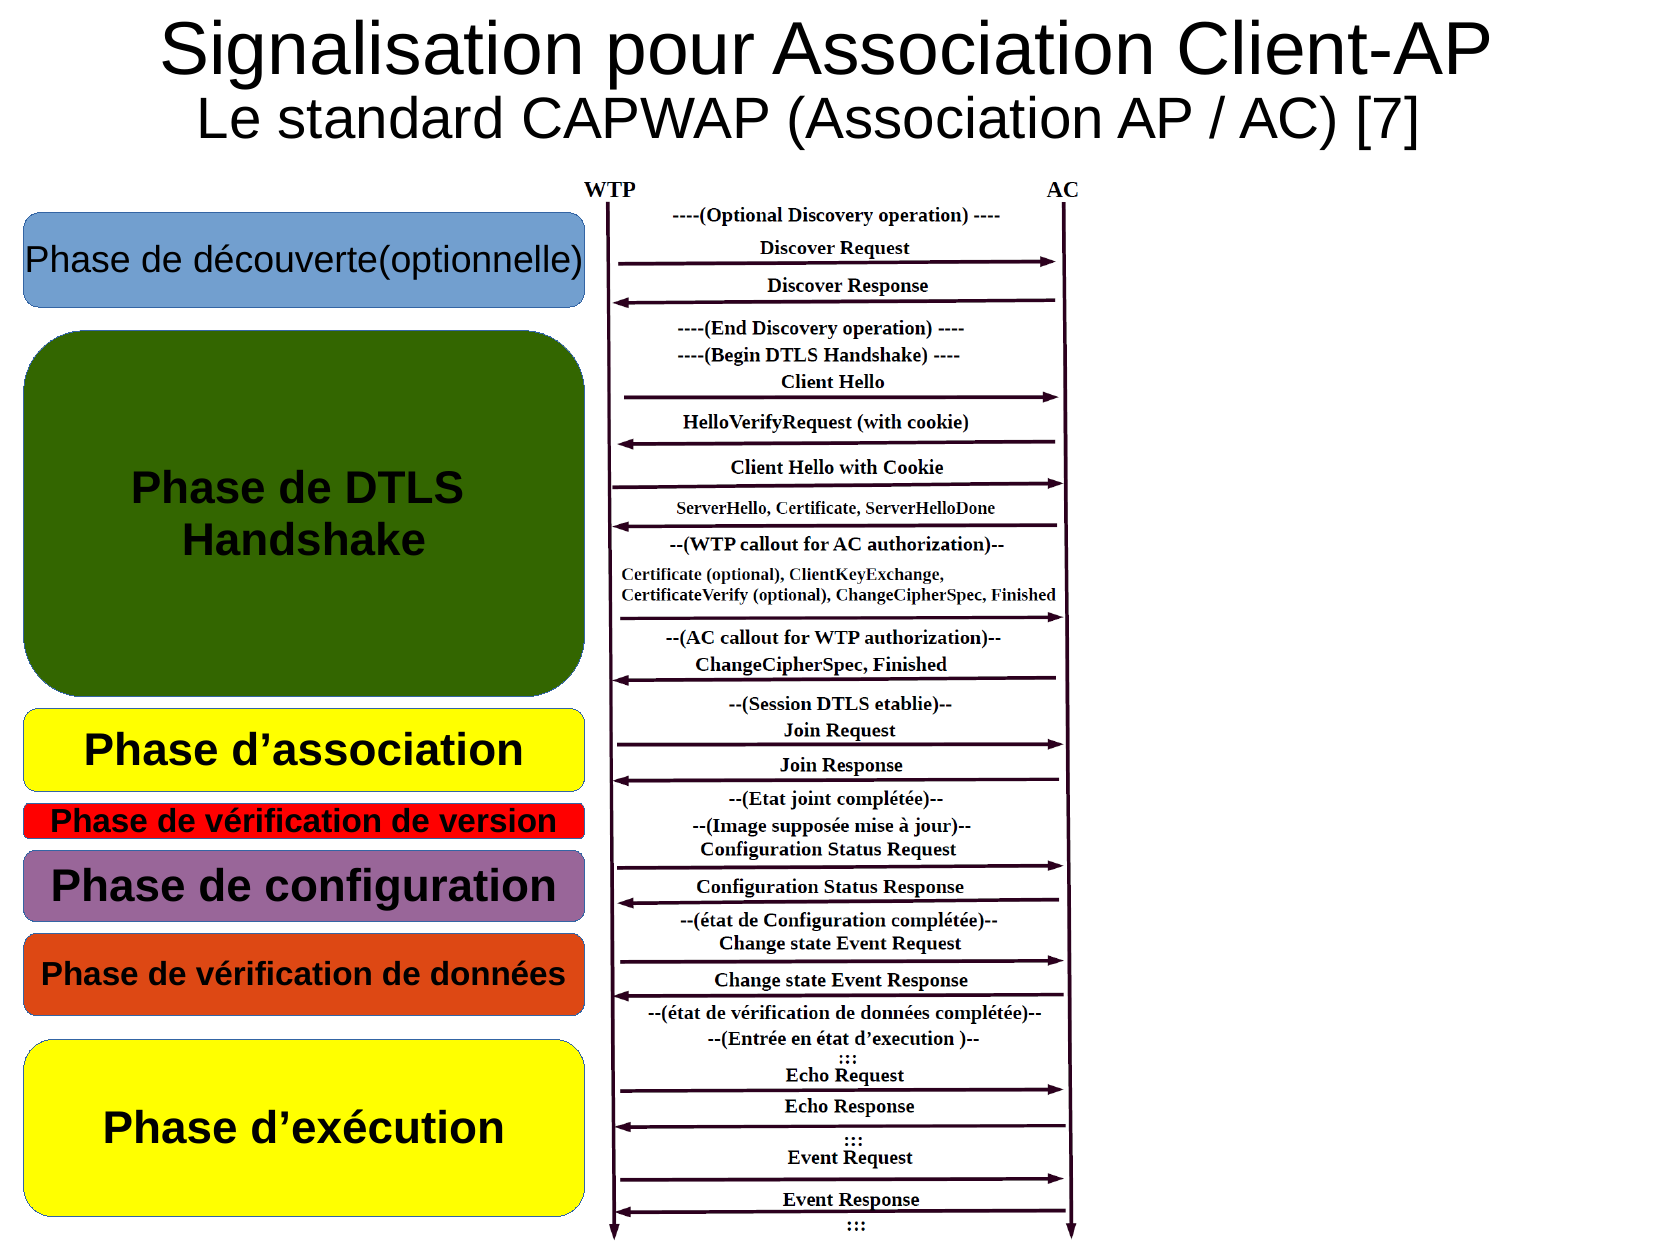

# Signalisation pour Association Client-AP
Le standard CAPWAP (Association AP / AC) [7]
Phase de découverte(optionnelle)
Phase de DTLS
Handshake
Phase d’association
Phase de vérification de version
Phase de configuration
Phase de vérification de données
Phase d’exécution